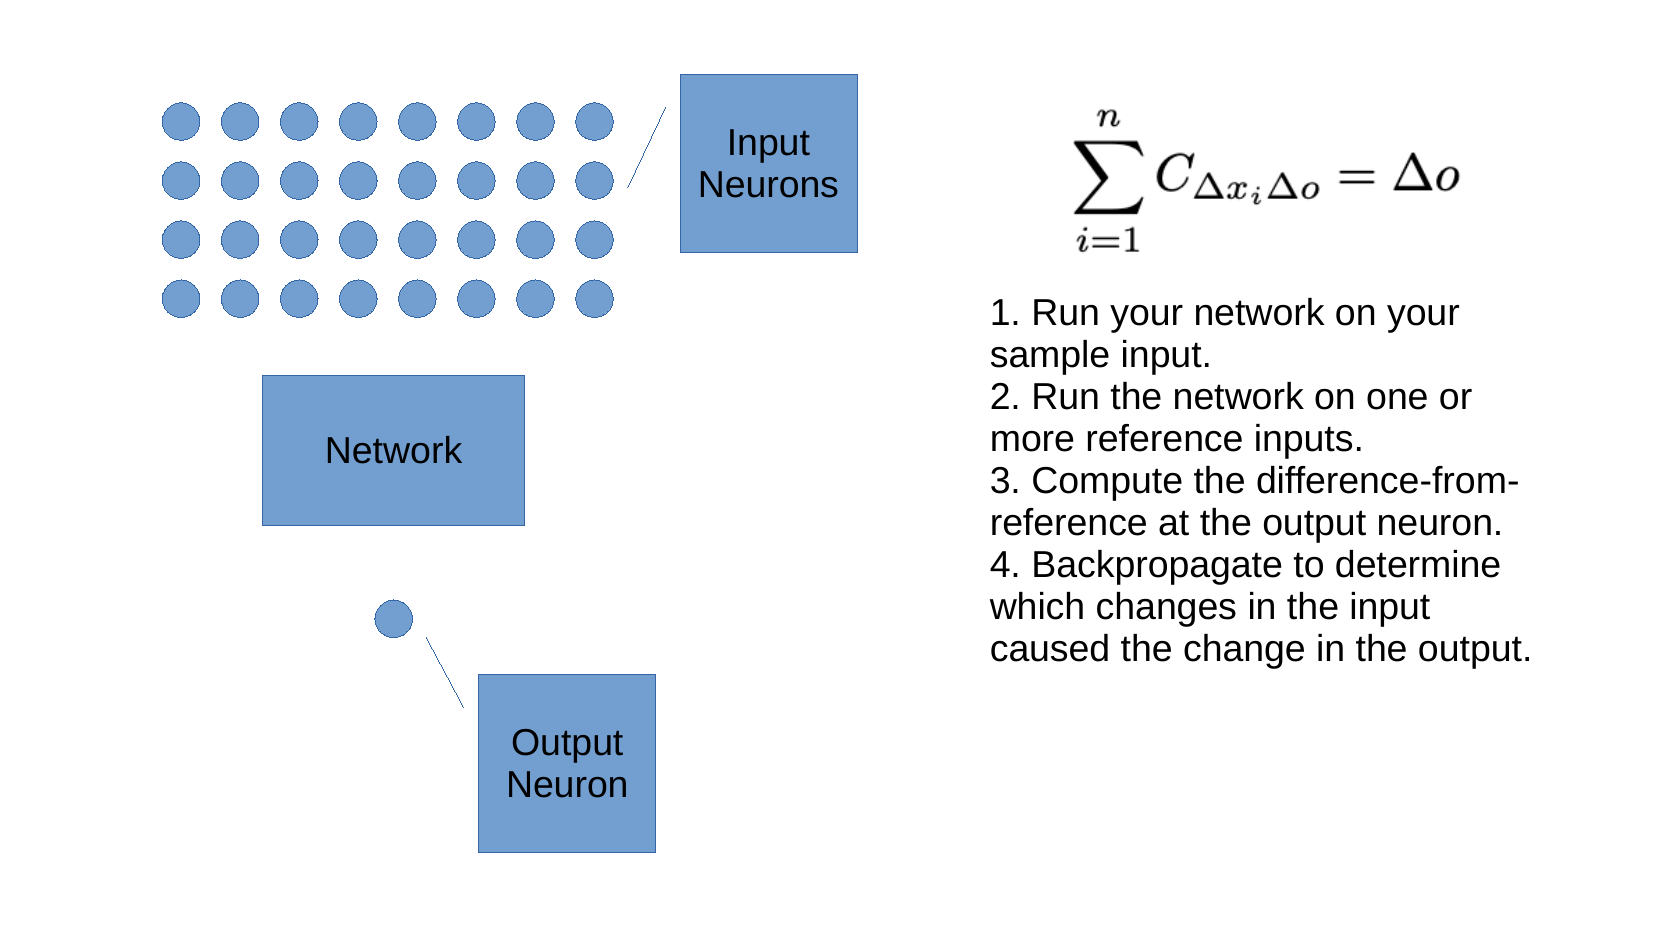

Input
Neurons
1. Run your network on your sample input.
2. Run the network on one or more reference inputs.
3. Compute the difference-from-reference at the output neuron.
4. Backpropagate to determine which changes in the input caused the change in the output.
Network
Output
Neuron